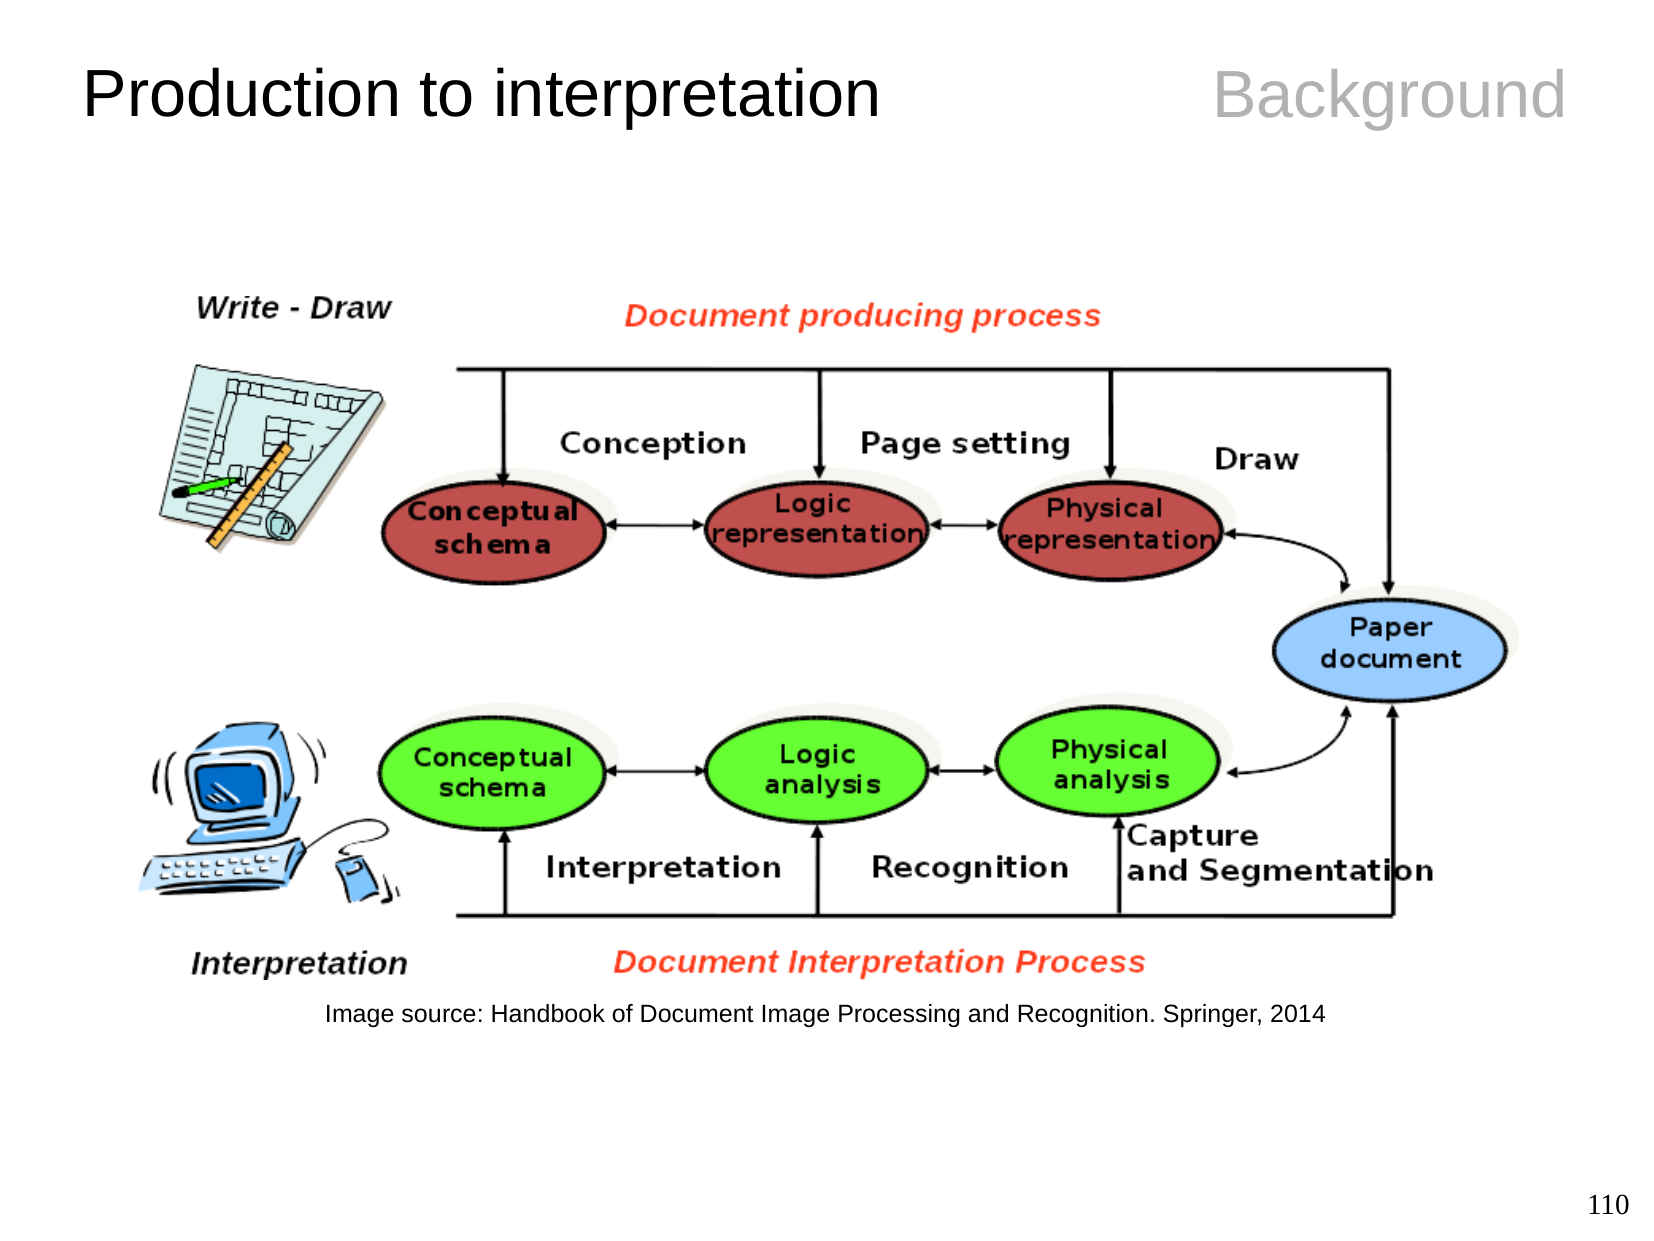

# Production to interpretation
Image source: Handbook of Document Image Processing and Recognition. Springer, 2014
110